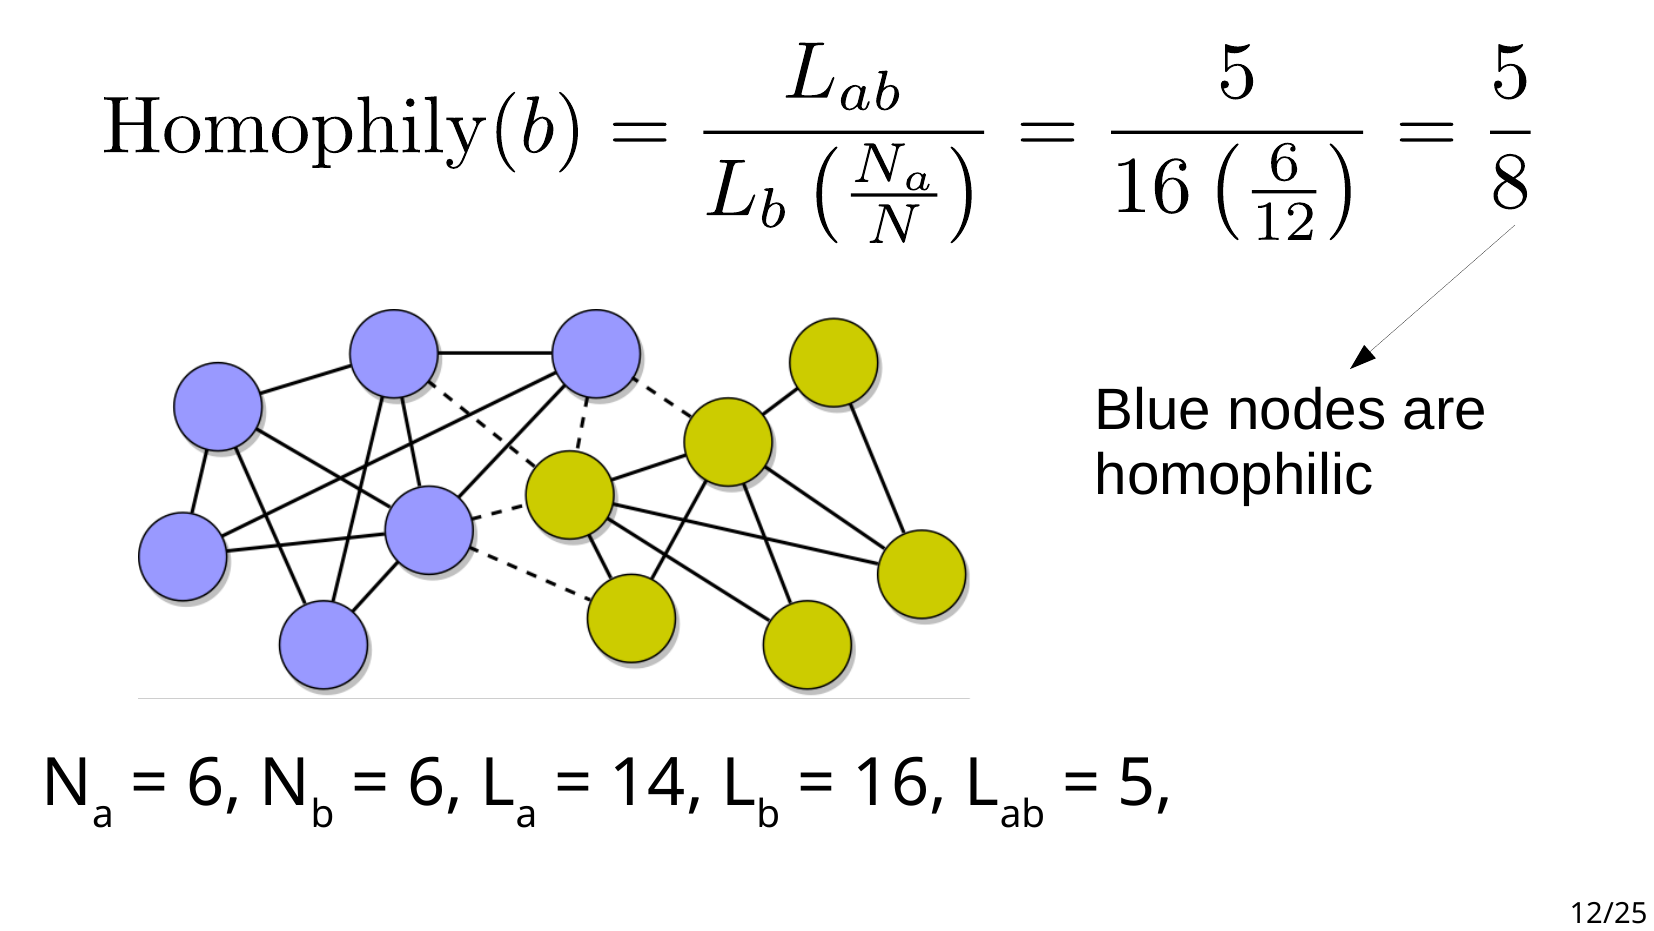

Blue nodes are homophilic
# Na = 6, Nb = 6, La = 14, Lb = 16, Lab = 5,
12